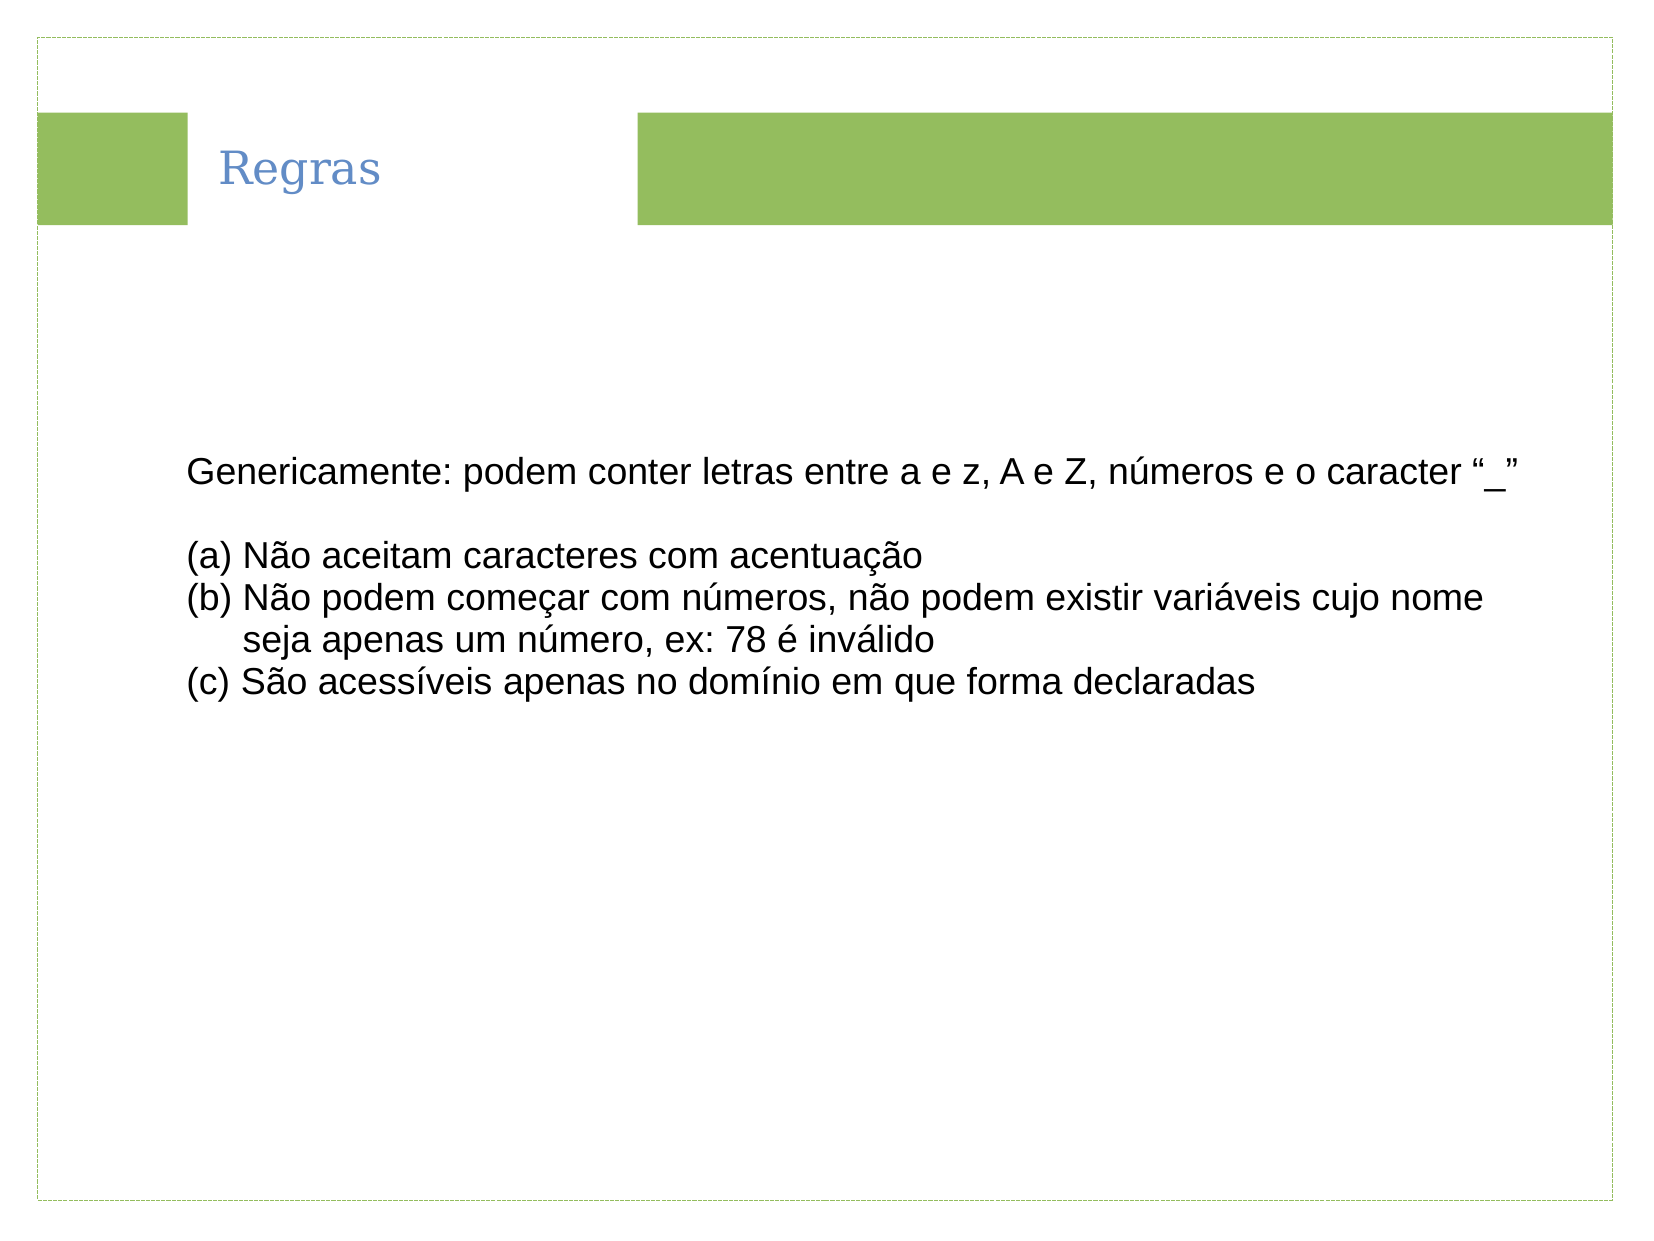

Regras
Genericamente: podem conter letras entre a e z, A e Z, números e o caracter “_”
 Não aceitam caracteres com acentuação
 Não podem começar com números, não podem existir variáveis cujo nome
 seja apenas um número, ex: 78 é inválido
 São acessíveis apenas no domínio em que forma declaradas